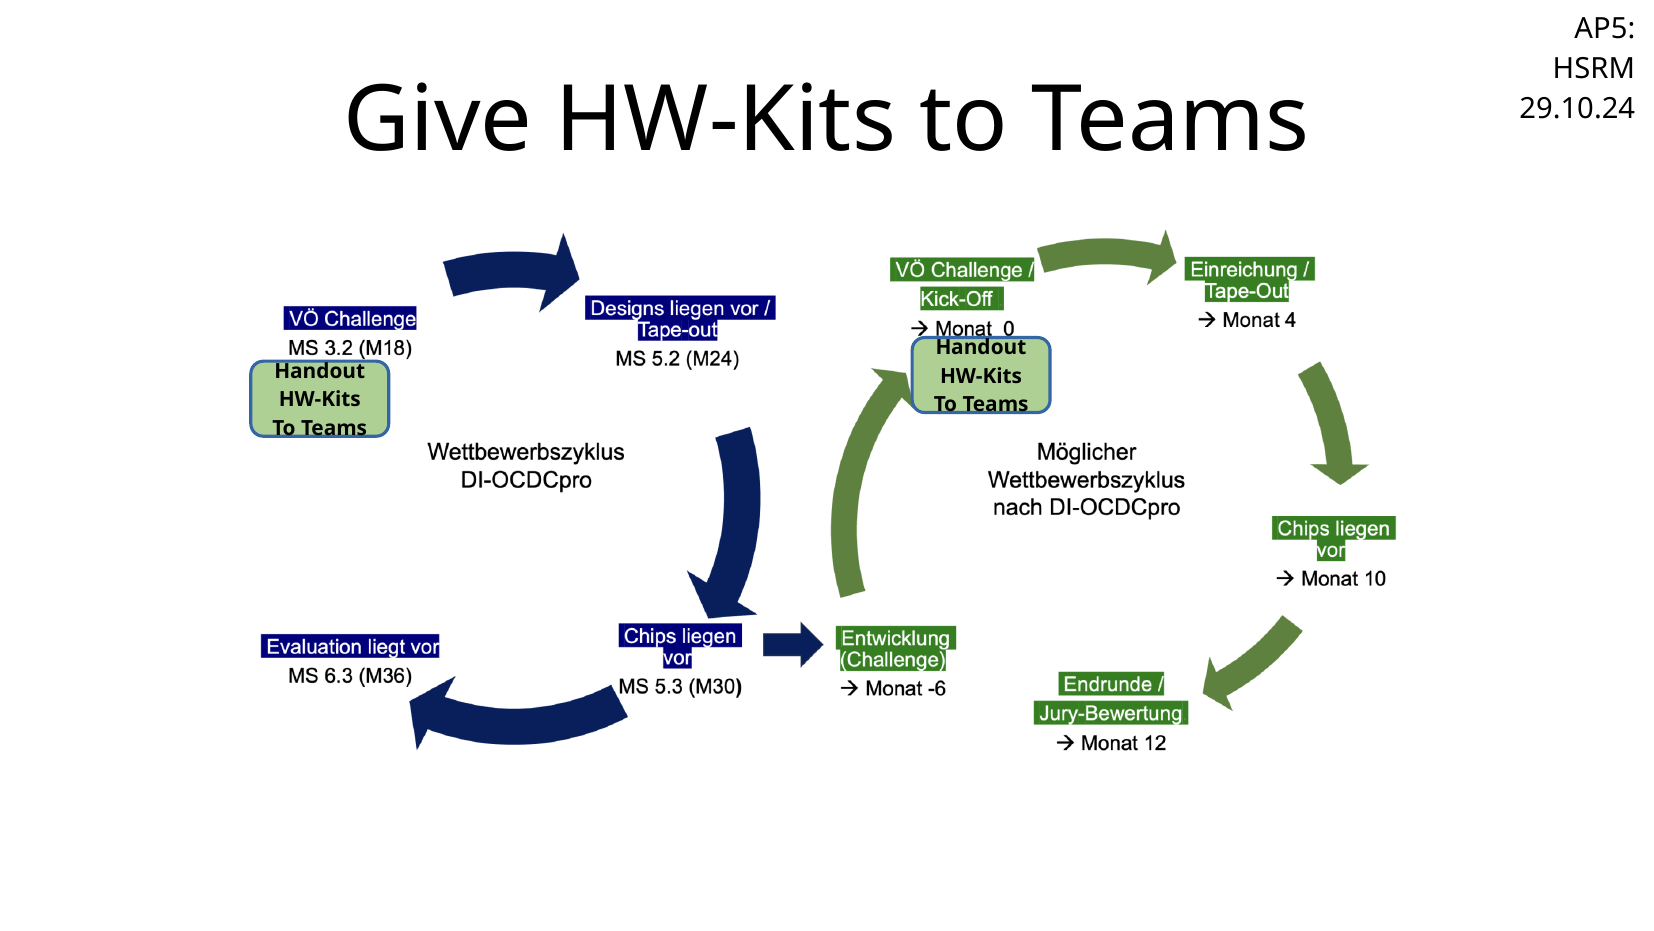

AP5:
HSRM
29.10.24
# Give HW-Kits to Teams
Handout
HW-Kits
To Teams
Handout
HW-Kits
To Teams